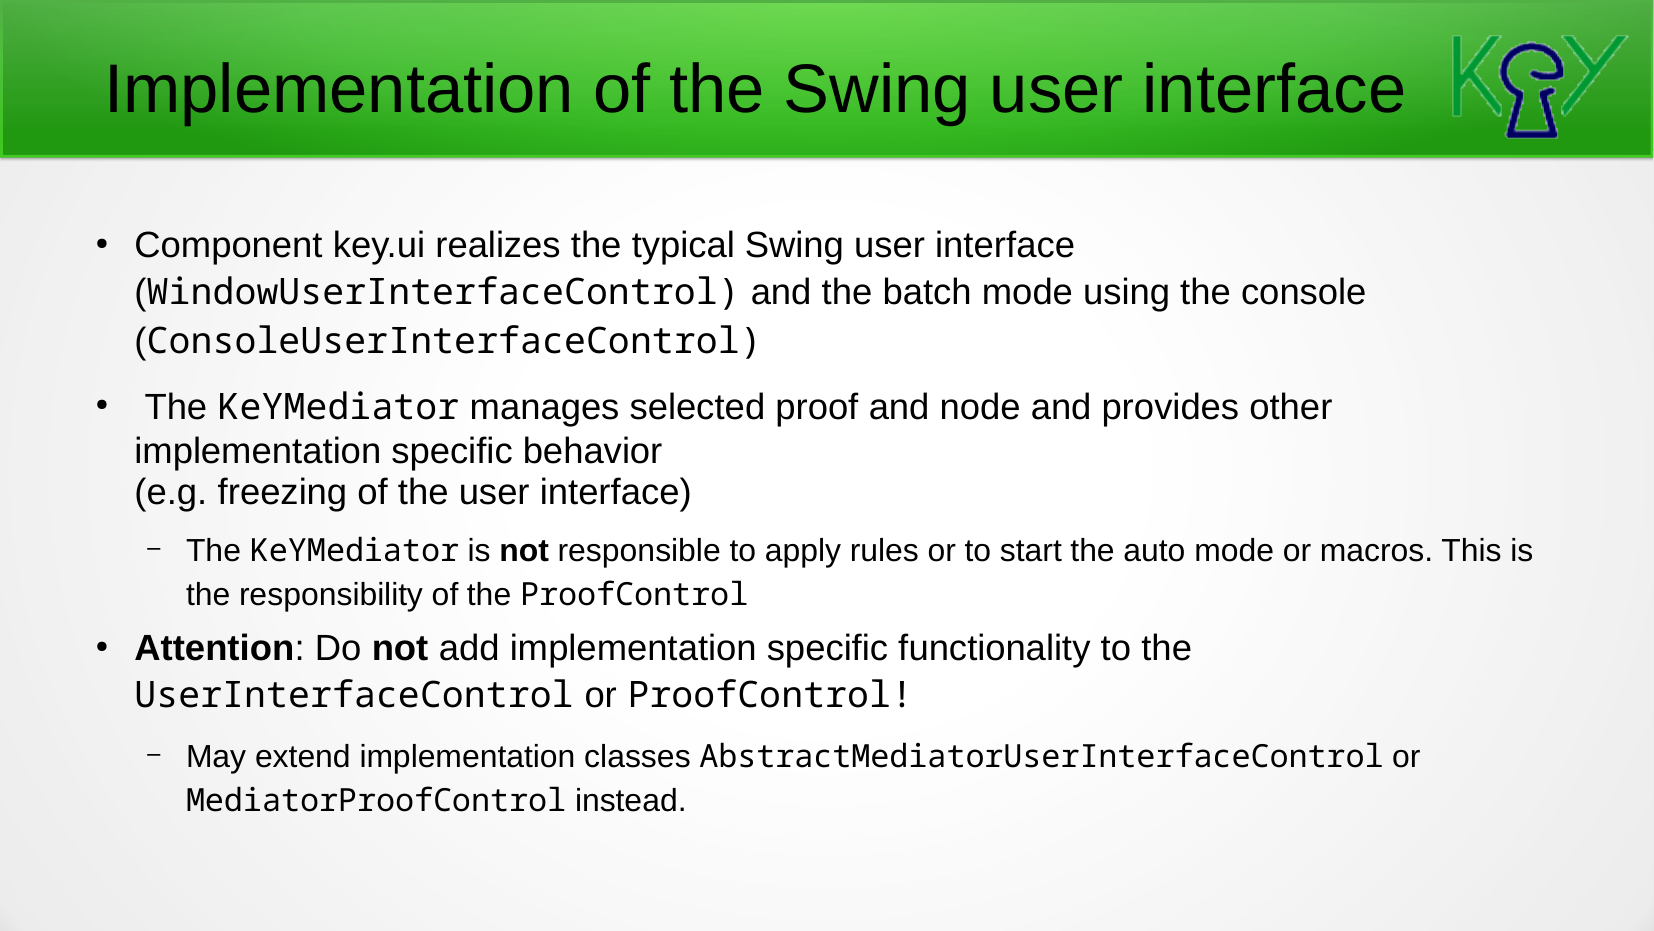

# Implementation of the Swing user interface
Component key.ui realizes the typical Swing user interface (WindowUserInterfaceControl) and the batch mode using the console (ConsoleUserInterfaceControl)
 The KeYMediator manages selected proof and node and provides other implementation specific behavior
(e.g. freezing of the user interface)
The KeYMediator is not responsible to apply rules or to start the auto mode or macros. This is the responsibility of the ProofControl
Attention: Do not add implementation specific functionality to the UserInterfaceControl or ProofControl!
May extend implementation classes AbstractMediatorUserInterfaceControl or MediatorProofControl instead.